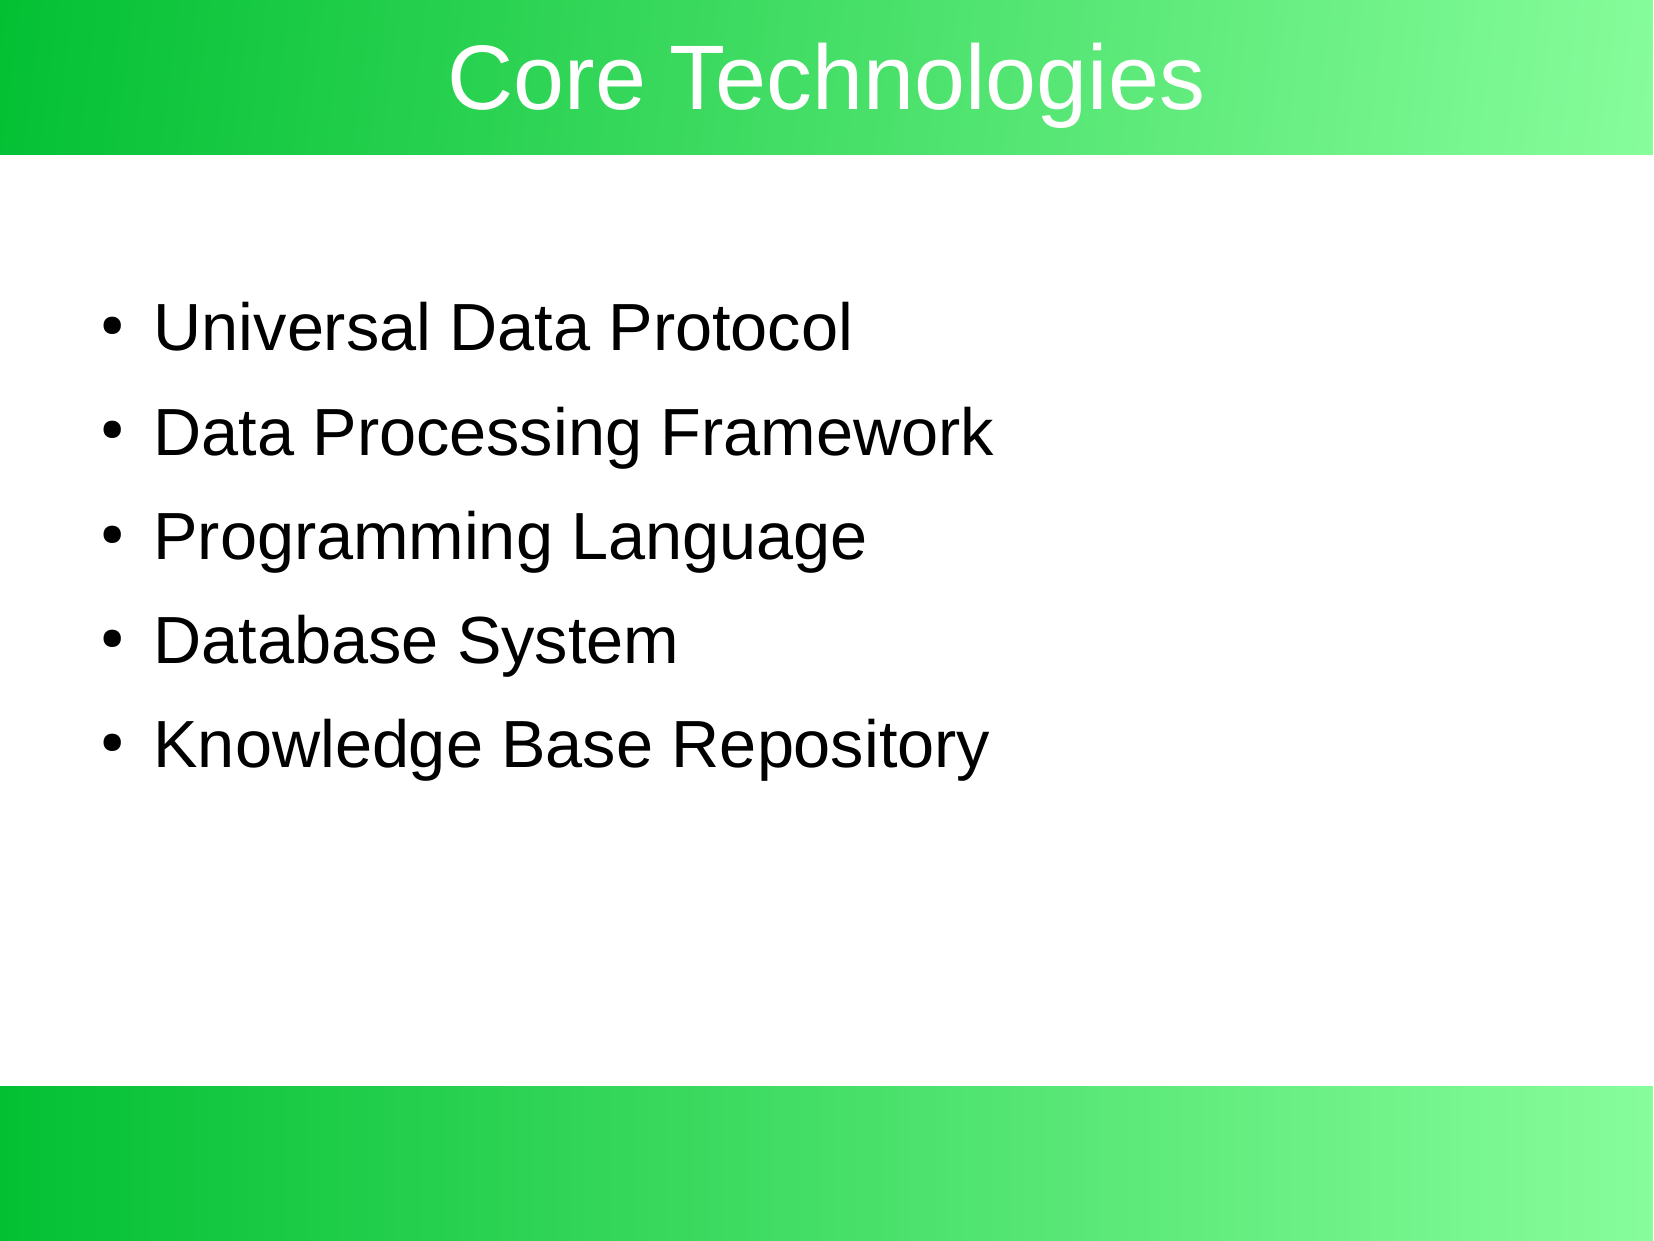

# Core Technologies
Universal Data Protocol
Data Processing Framework
Programming Language
Database System
Knowledge Base Repository